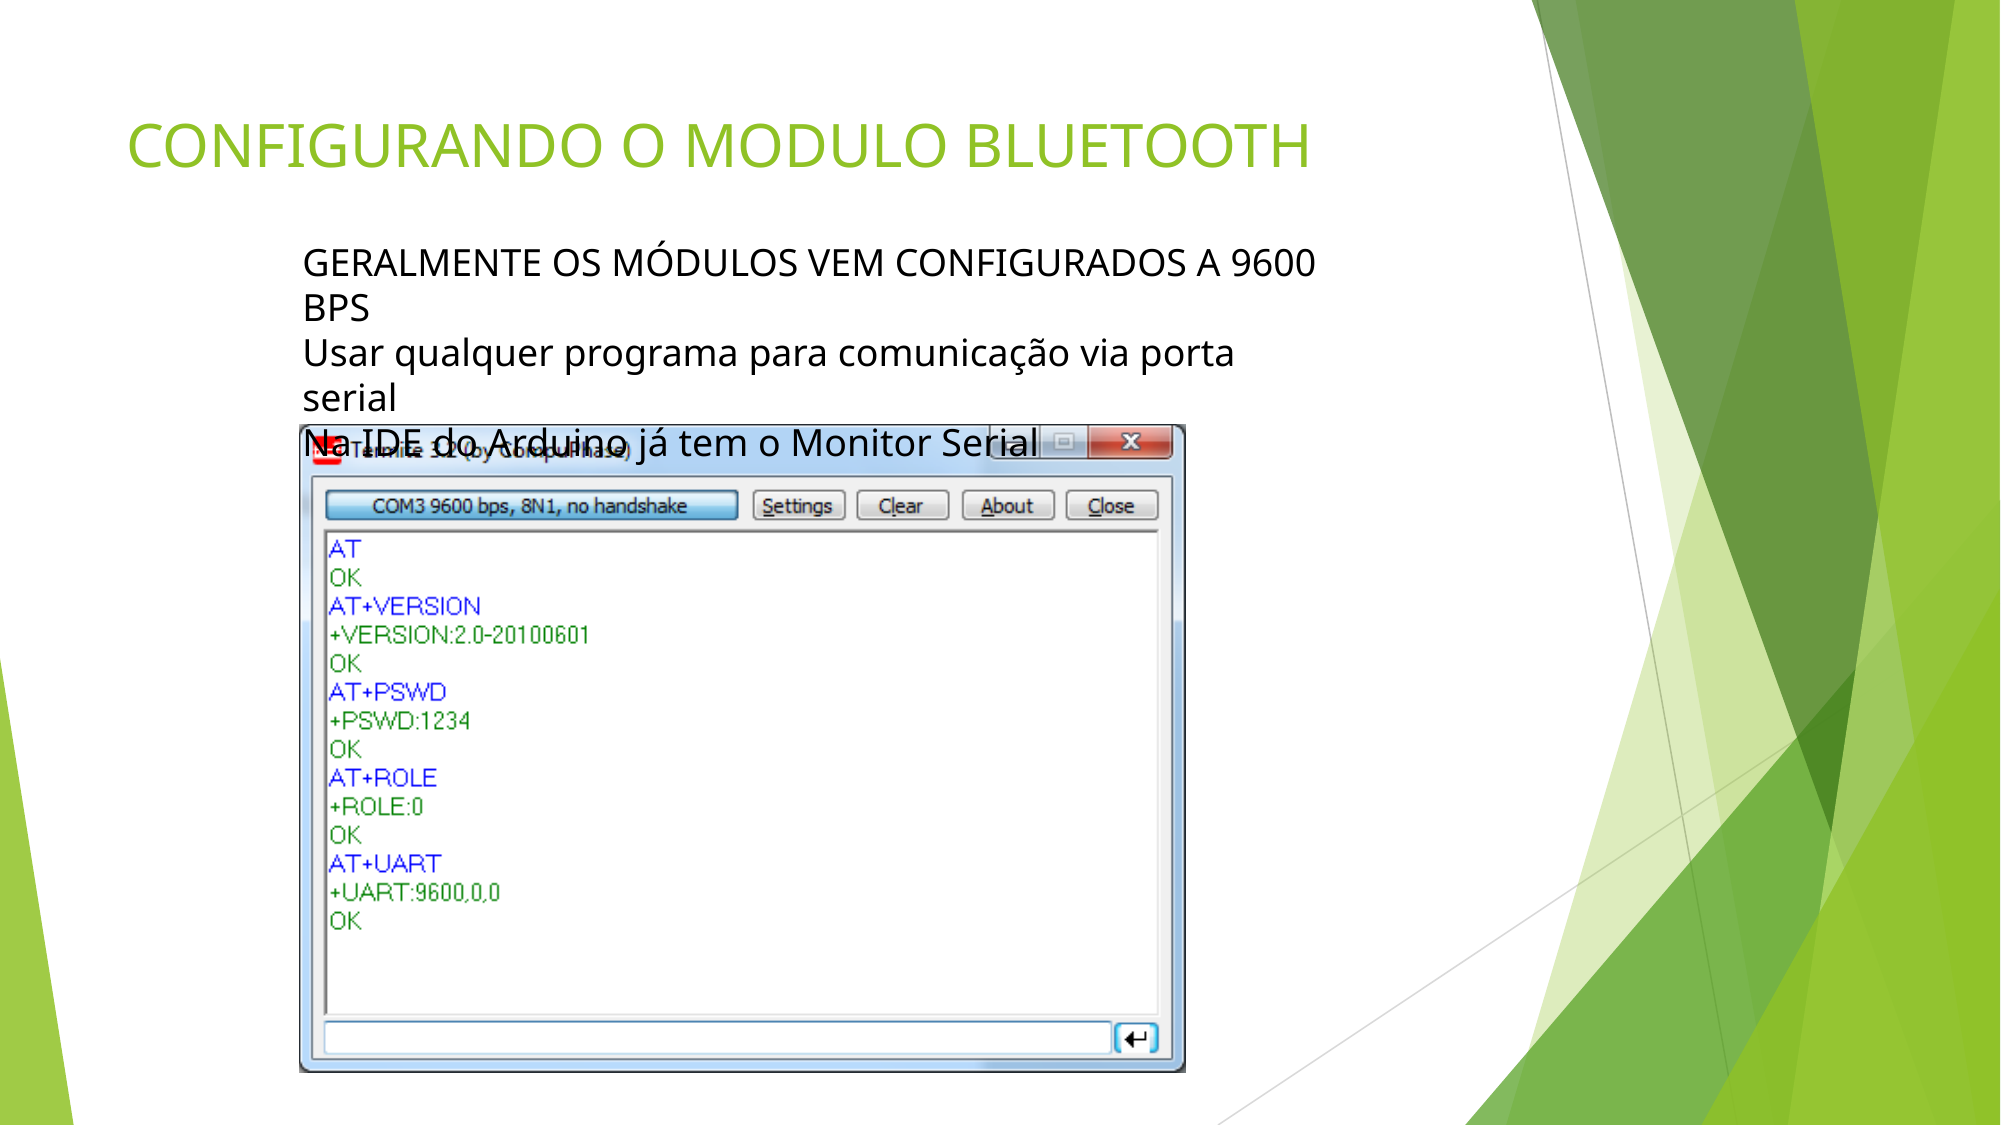

# CONFIGURANDO O MODULO BLUETOOTH
GERALMENTE OS MÓDULOS VEM CONFIGURADOS A 9600 BPS
Usar qualquer programa para comunicação via porta serial
Na IDE do Arduino já tem o Monitor Serial